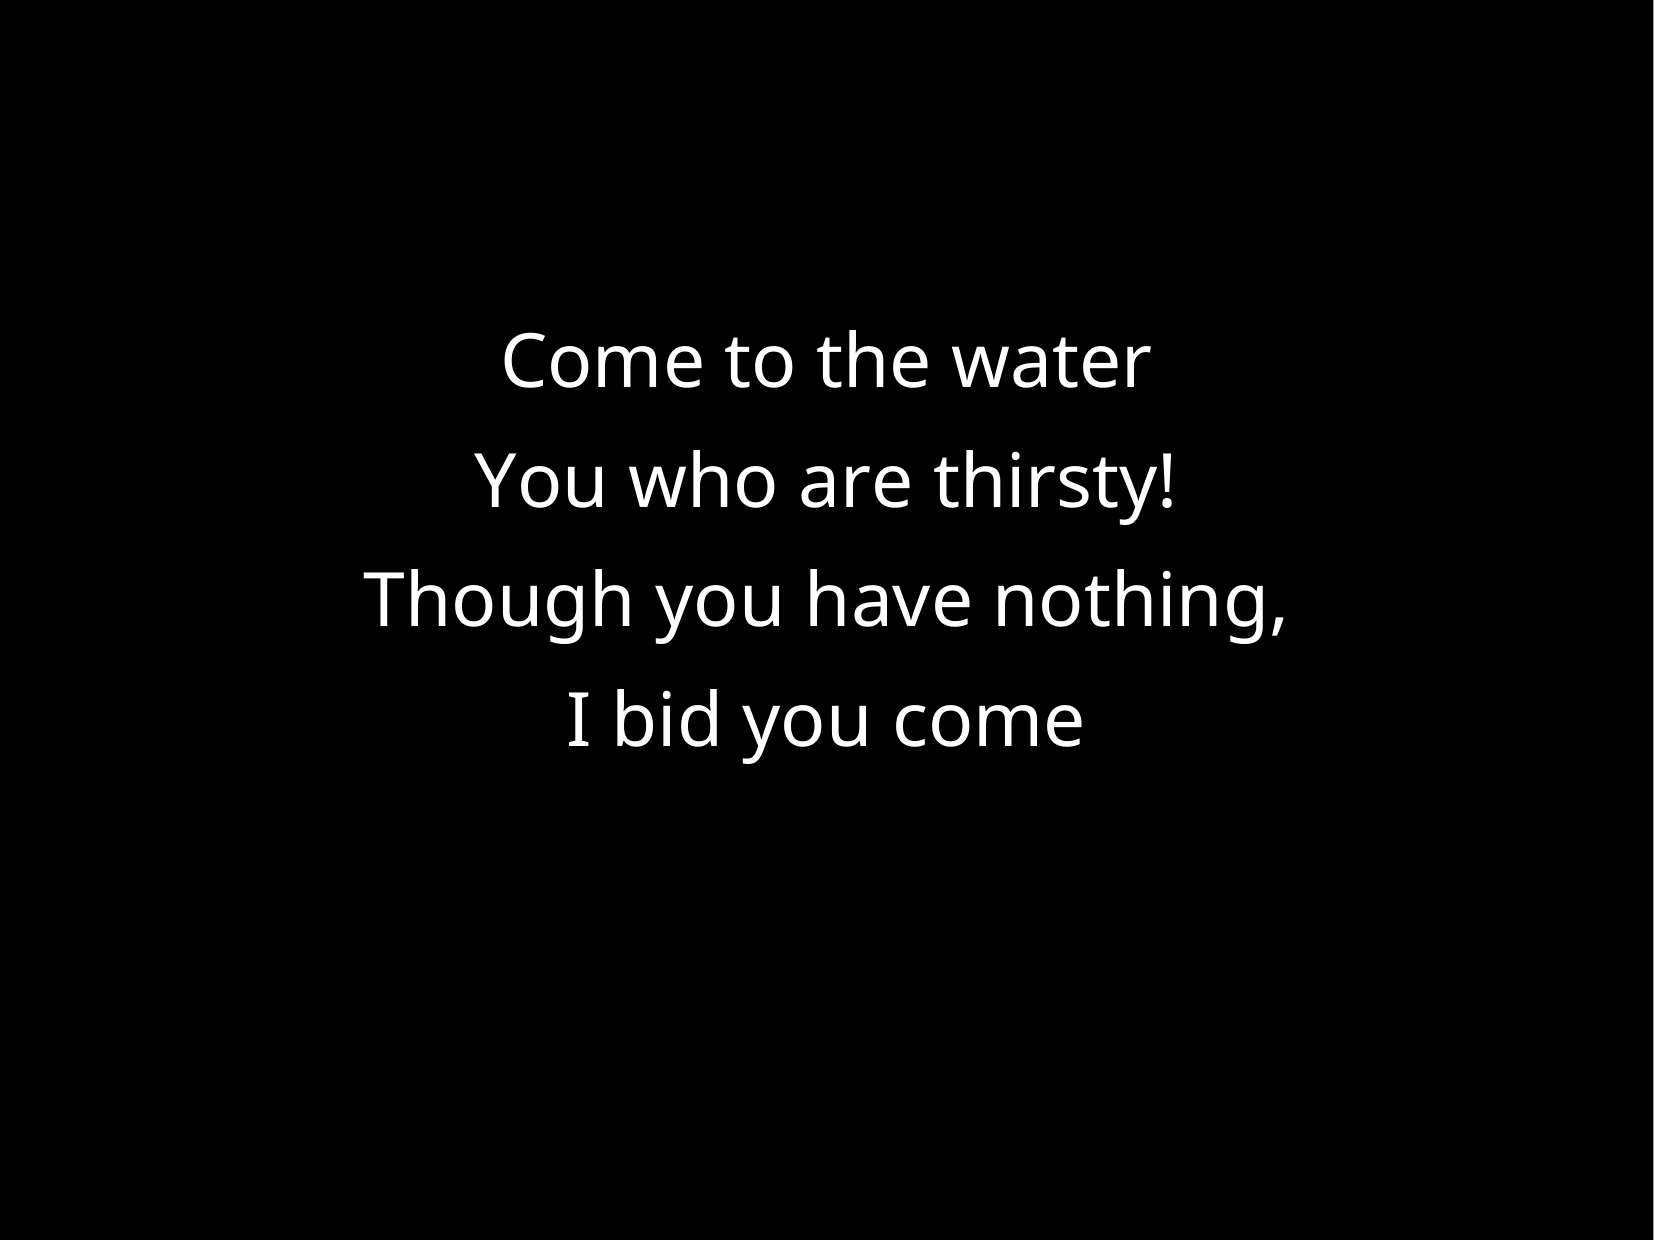

#
Come to the water
You who are thirsty!
Though you have nothing,
I bid you come